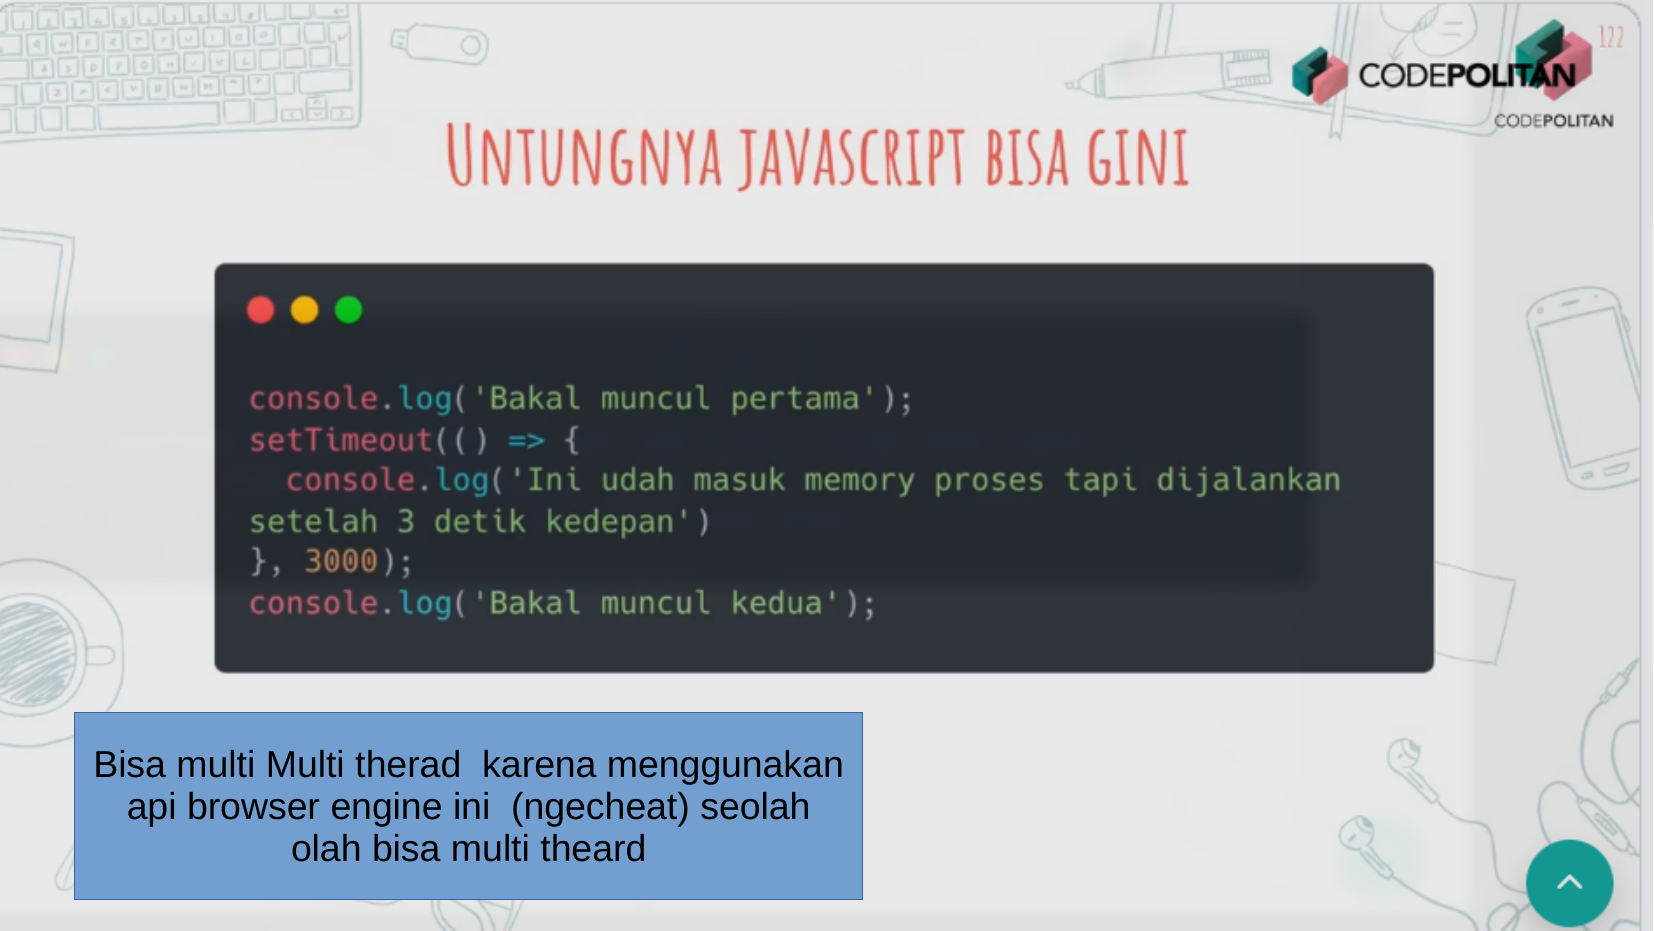

Bisa multi Multi therad karena menggunakan api browser engine ini (ngecheat) seolah olah bisa multi theard